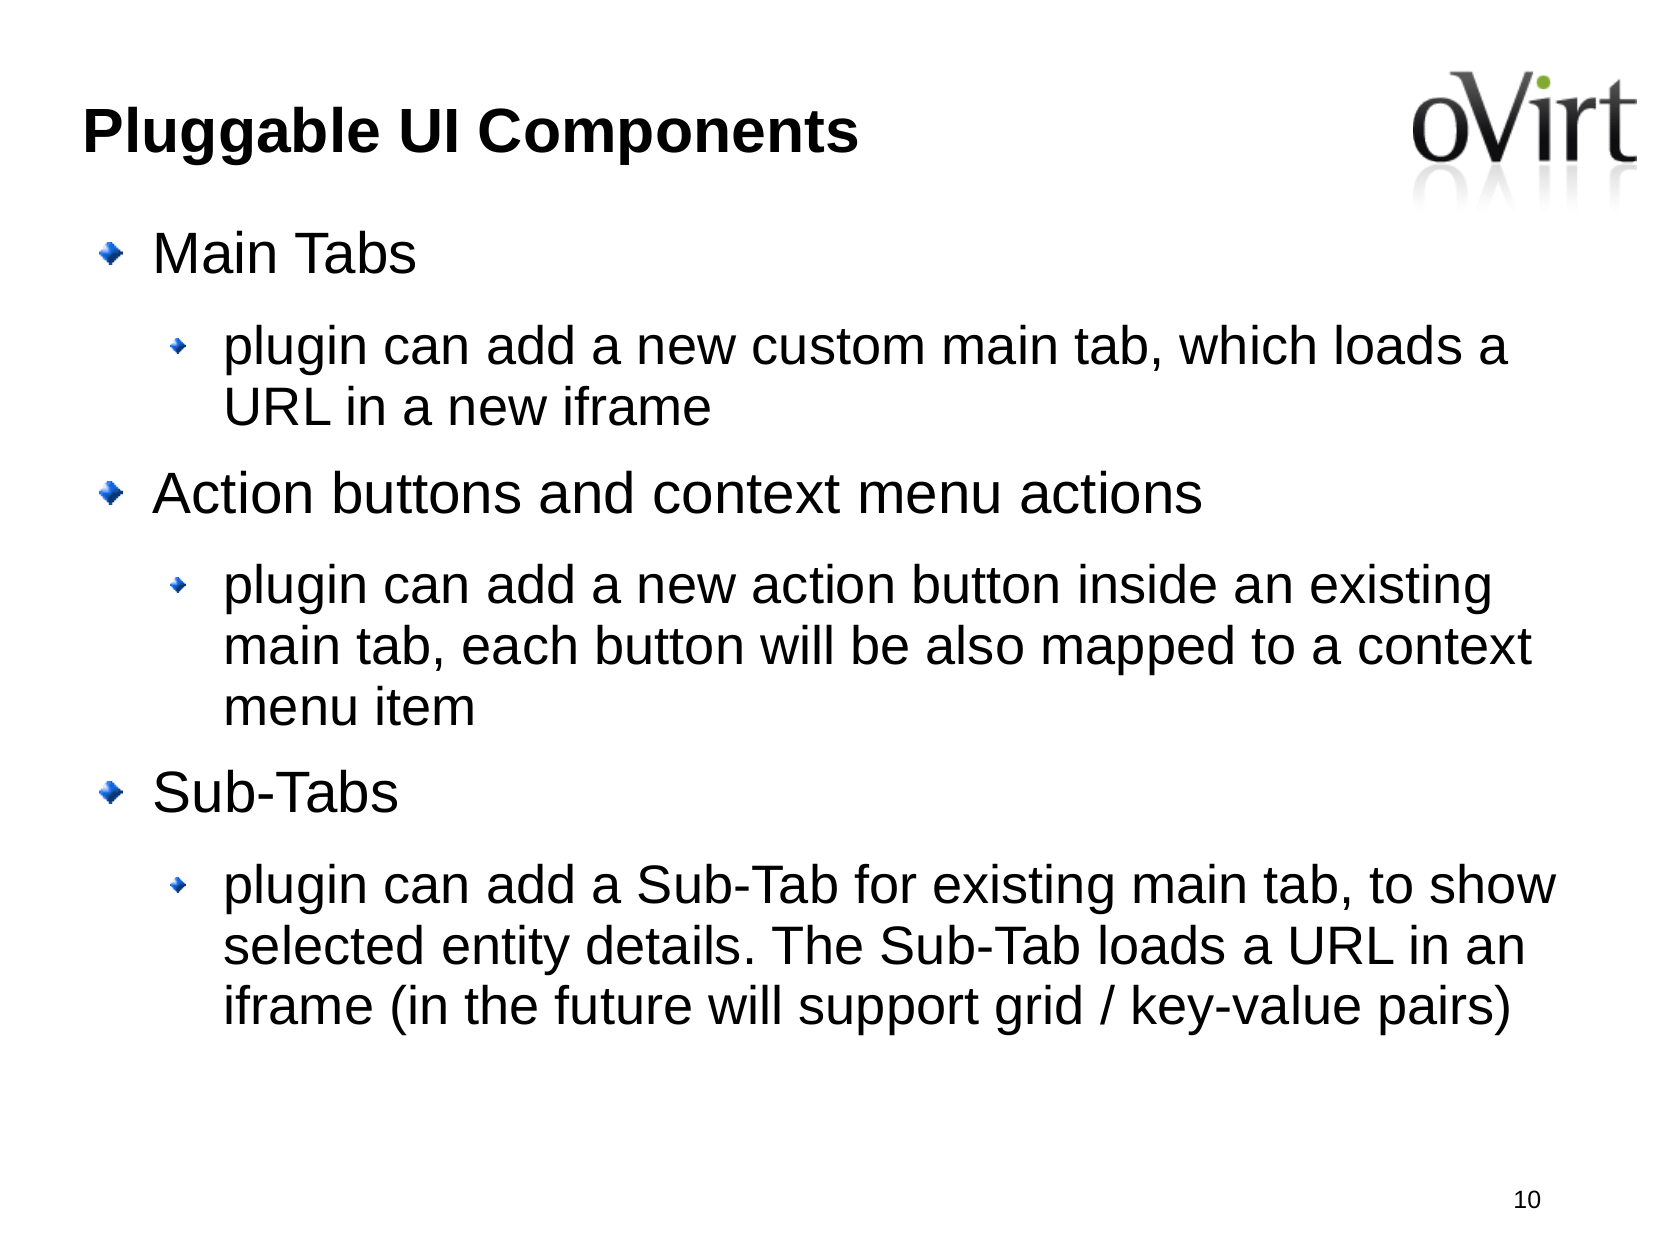

# Pluggable UI Components
Main Tabs
plugin can add a new custom main tab, which loads a URL in a new iframe
Action buttons and context menu actions
plugin can add a new action button inside an existing main tab, each button will be also mapped to a context menu item
Sub-Tabs
plugin can add a Sub-Tab for existing main tab, to show selected entity details. The Sub-Tab loads a URL in an iframe (in the future will support grid / key-value pairs)